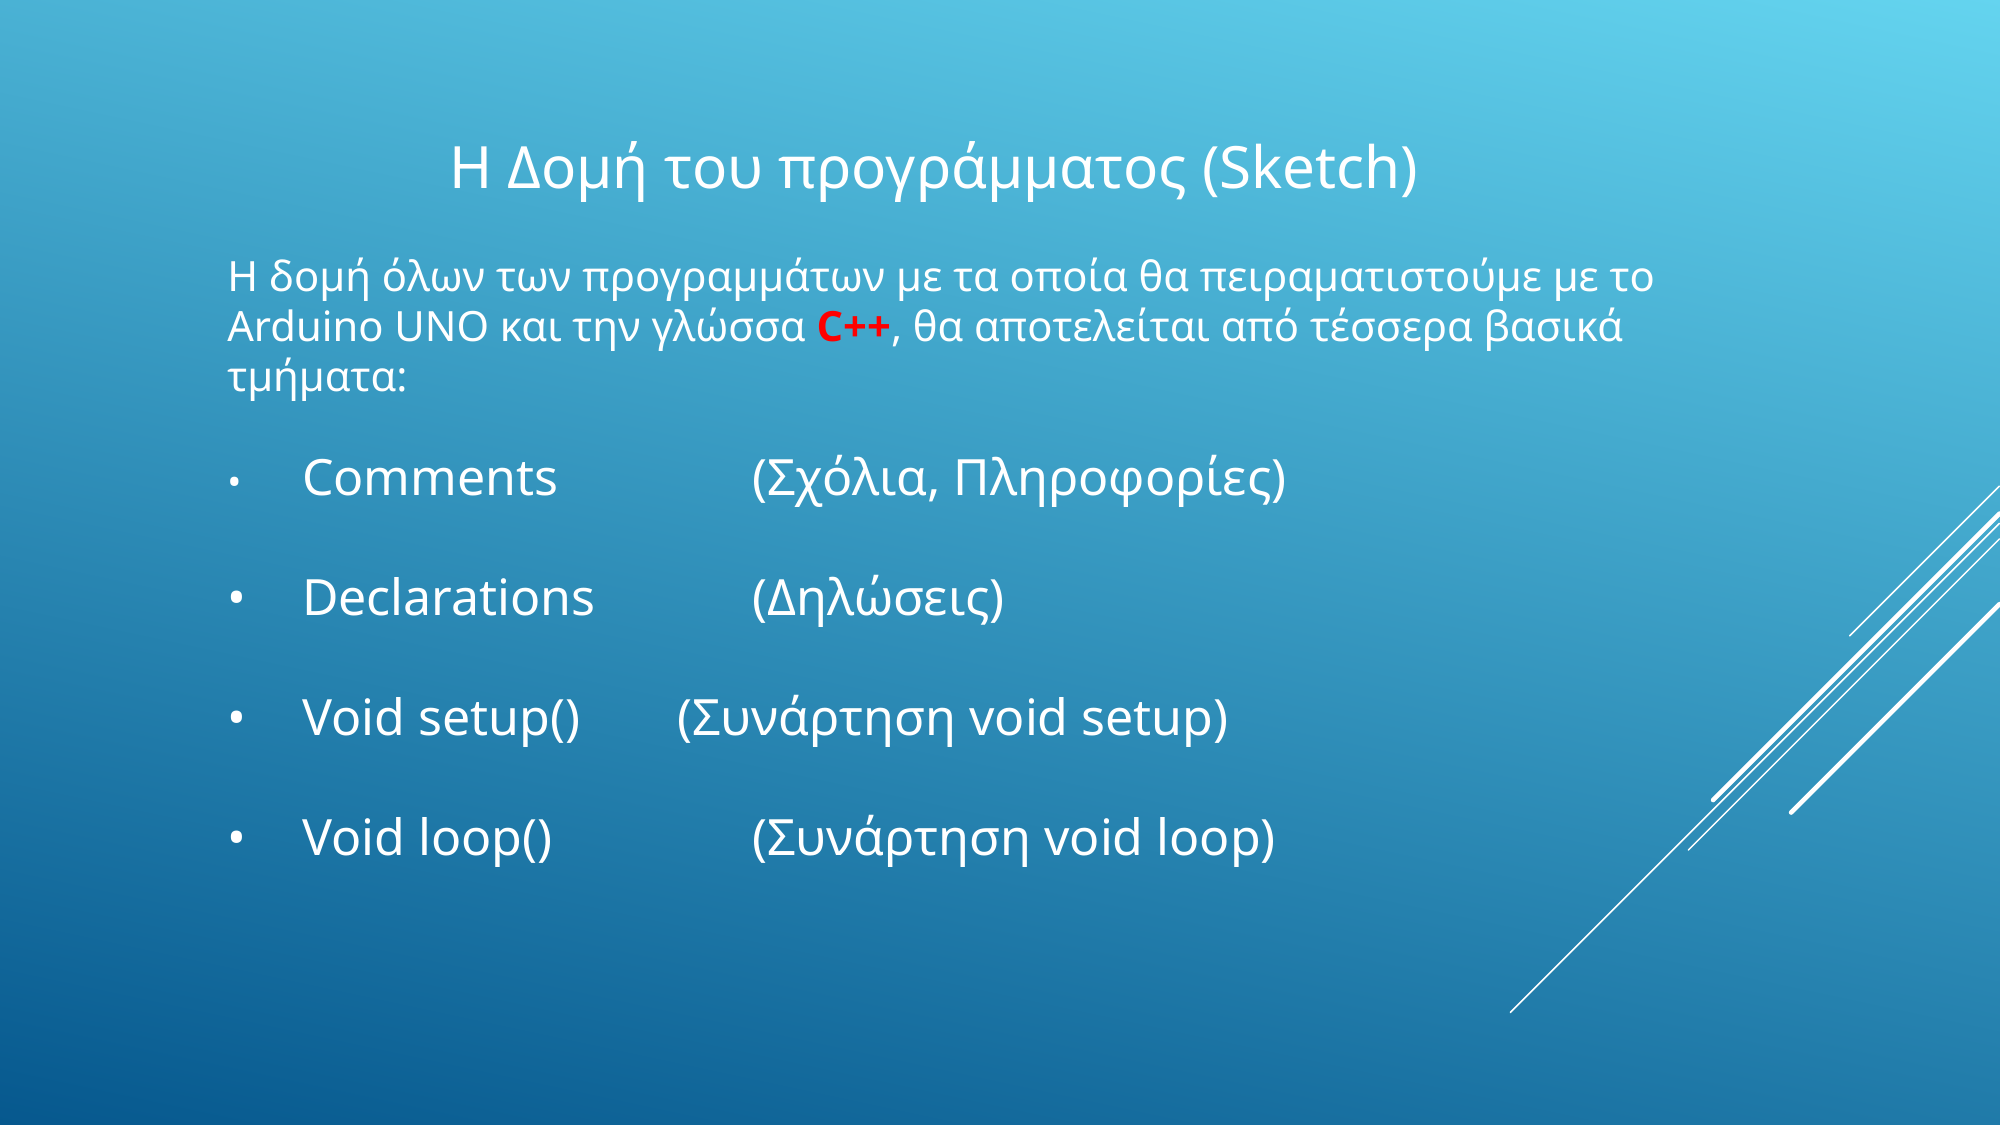

Η Δομή του προγράμματος (Sketch)
Η δομή όλων των προγραμμάτων με τα οποία θα πειραματιστούμε με το Arduino UNO και την γλώσσα C++, θα αποτελείται από τέσσερα βασικά τμήματα:
•	Comments			(Σχόλια, Πληροφορίες)
•	Declarations 		(Δηλώσεις)
•	Void setup() 		(Συνάρτηση void setup)
•	Void loop() 		(Συνάρτηση void loop)